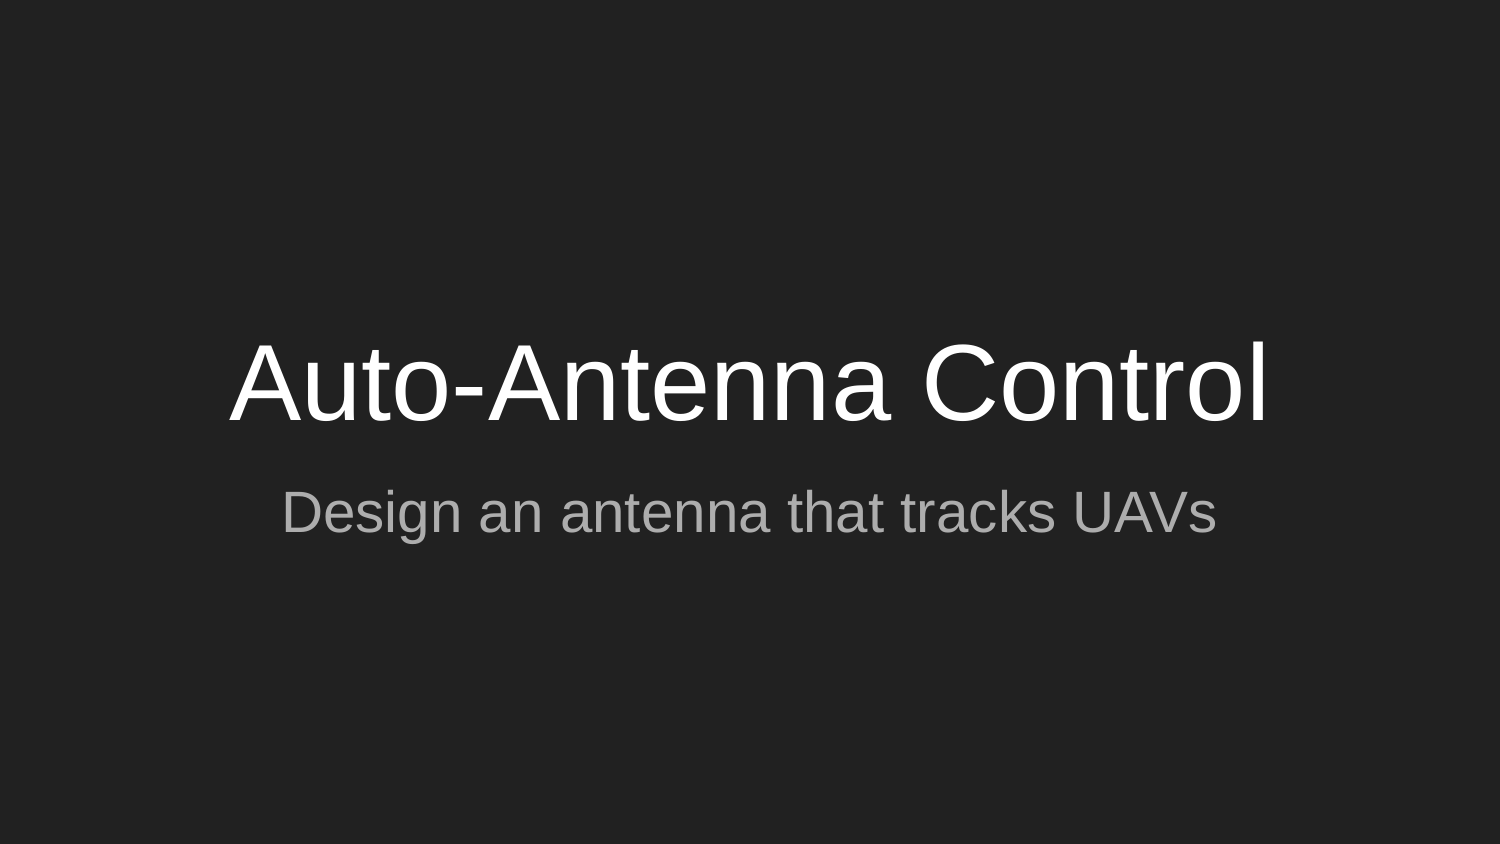

# Auto-Antenna Control
Design an antenna that tracks UAVs